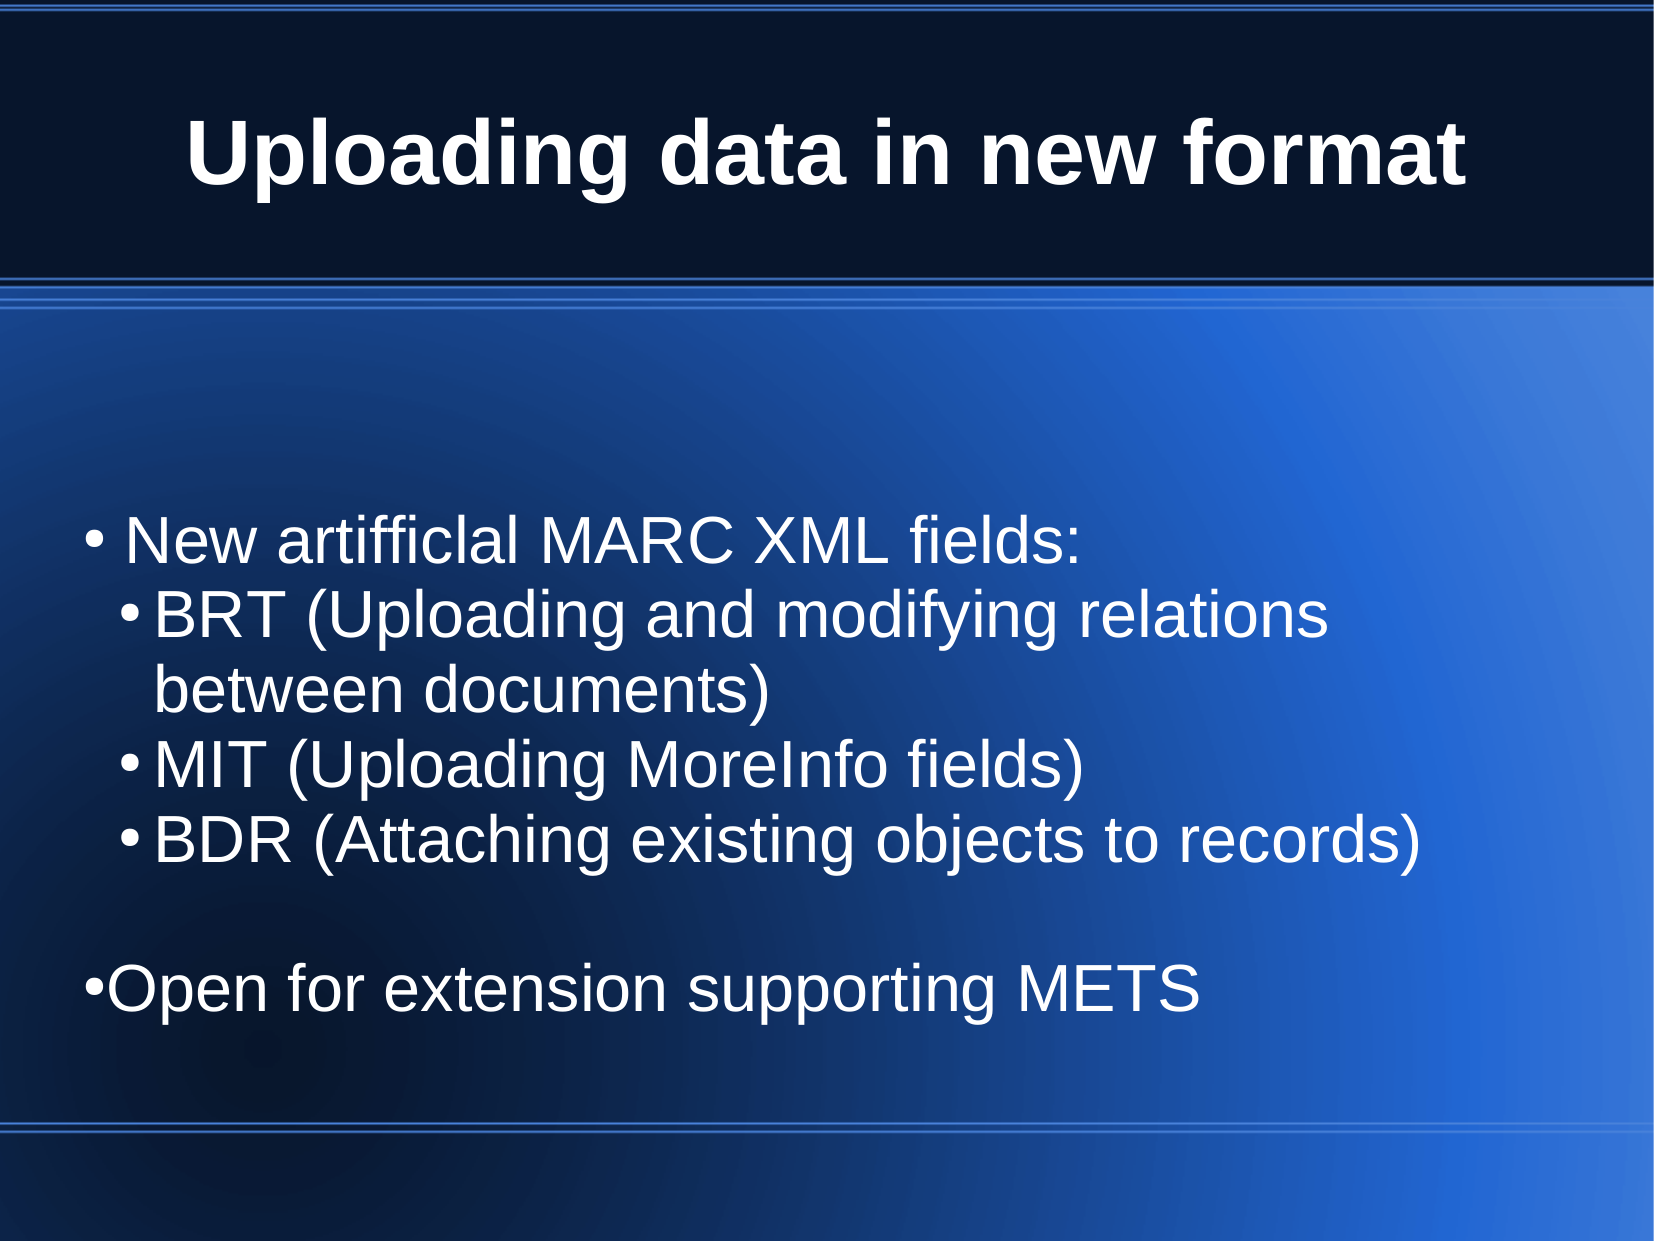

# Uploading data in new format
 New artifficlal MARC XML fields:
BRT (Uploading and modifying relations between documents)
MIT (Uploading MoreInfo fields)
BDR (Attaching existing objects to records)
Open for extension supporting METS